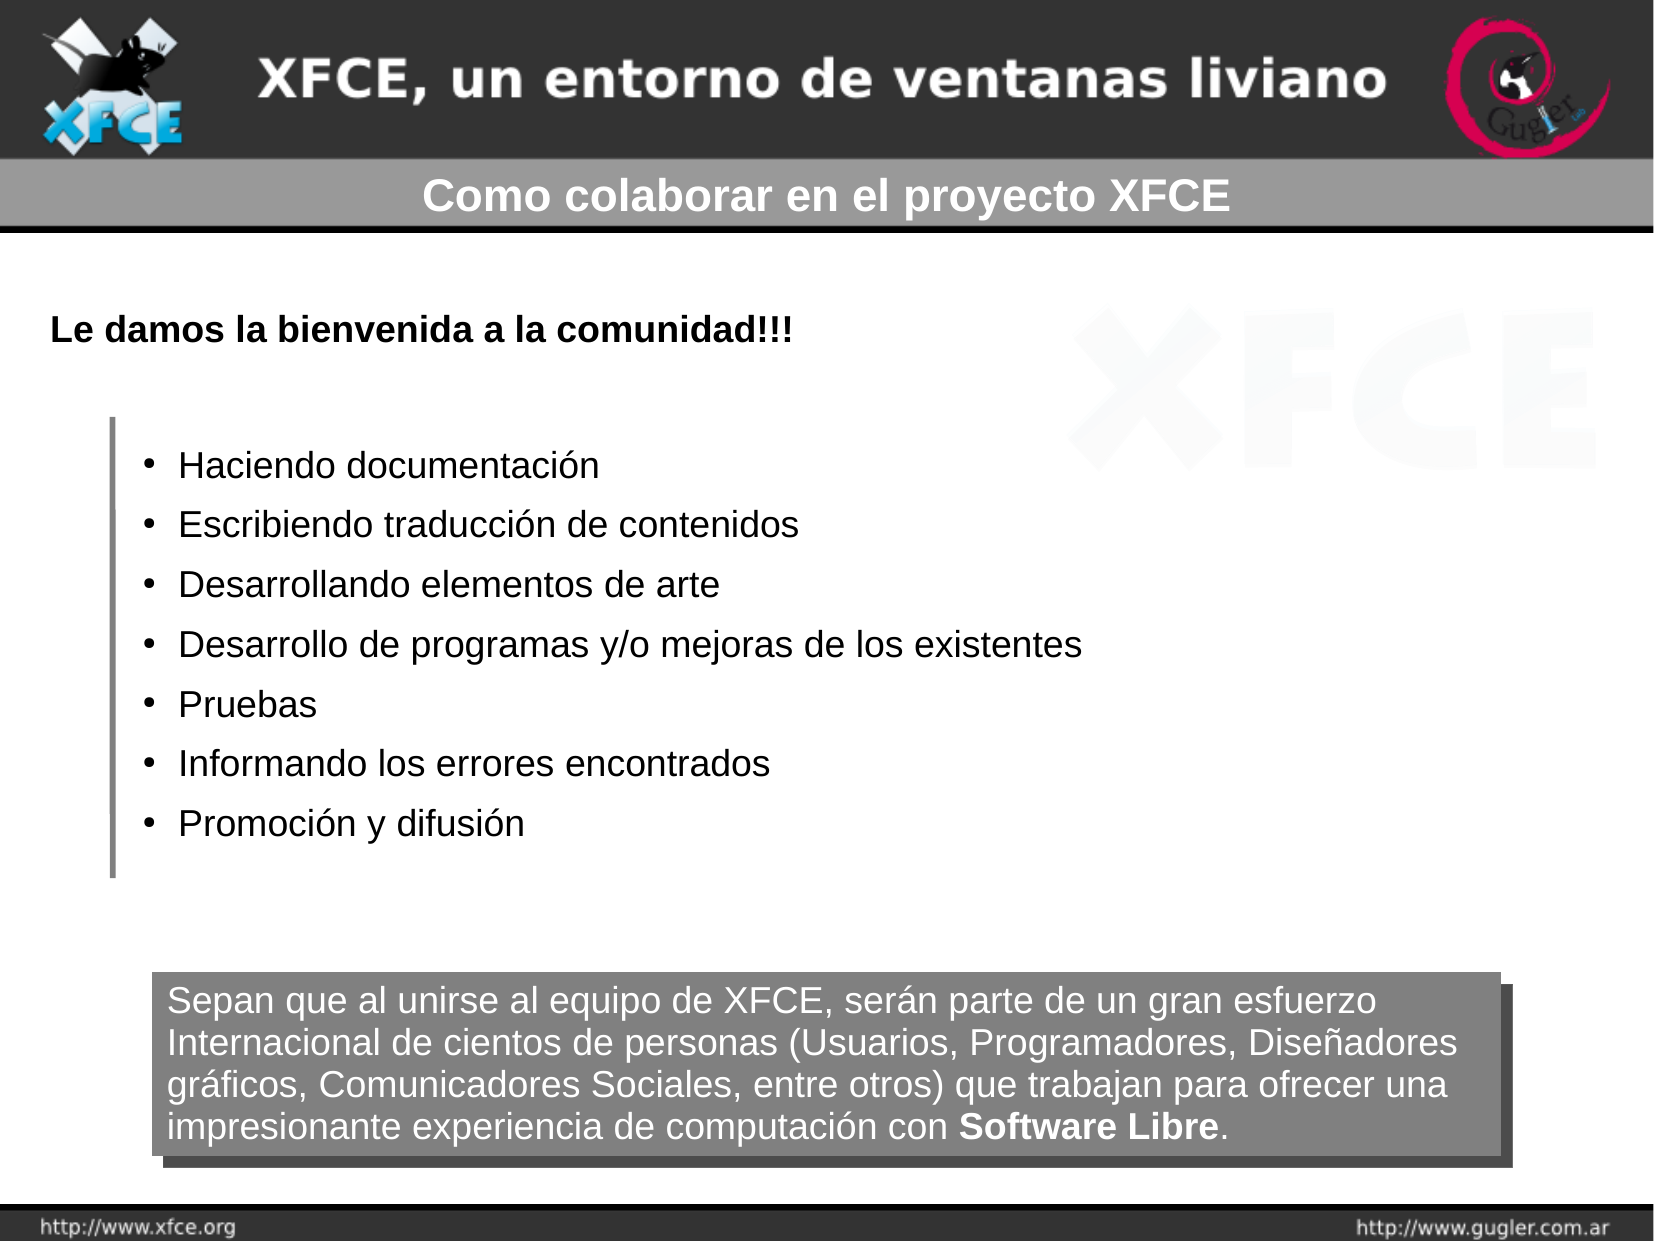

Como colaborar en el proyecto XFCE
Le damos la bienvenida a la comunidad!!!
Haciendo documentación
Escribiendo traducción de contenidos
Desarrollando elementos de arte
Desarrollo de programas y/o mejoras de los existentes
Pruebas
Informando los errores encontrados
Promoción y difusión
Sepan que al unirse al equipo de XFCE, serán parte de un gran esfuerzo
Internacional de cientos de personas (Usuarios, Programadores, Diseñadores gráficos, Comunicadores Sociales, entre otros) que trabajan para ofrecer una impresionante experiencia de computación con Software Libre.